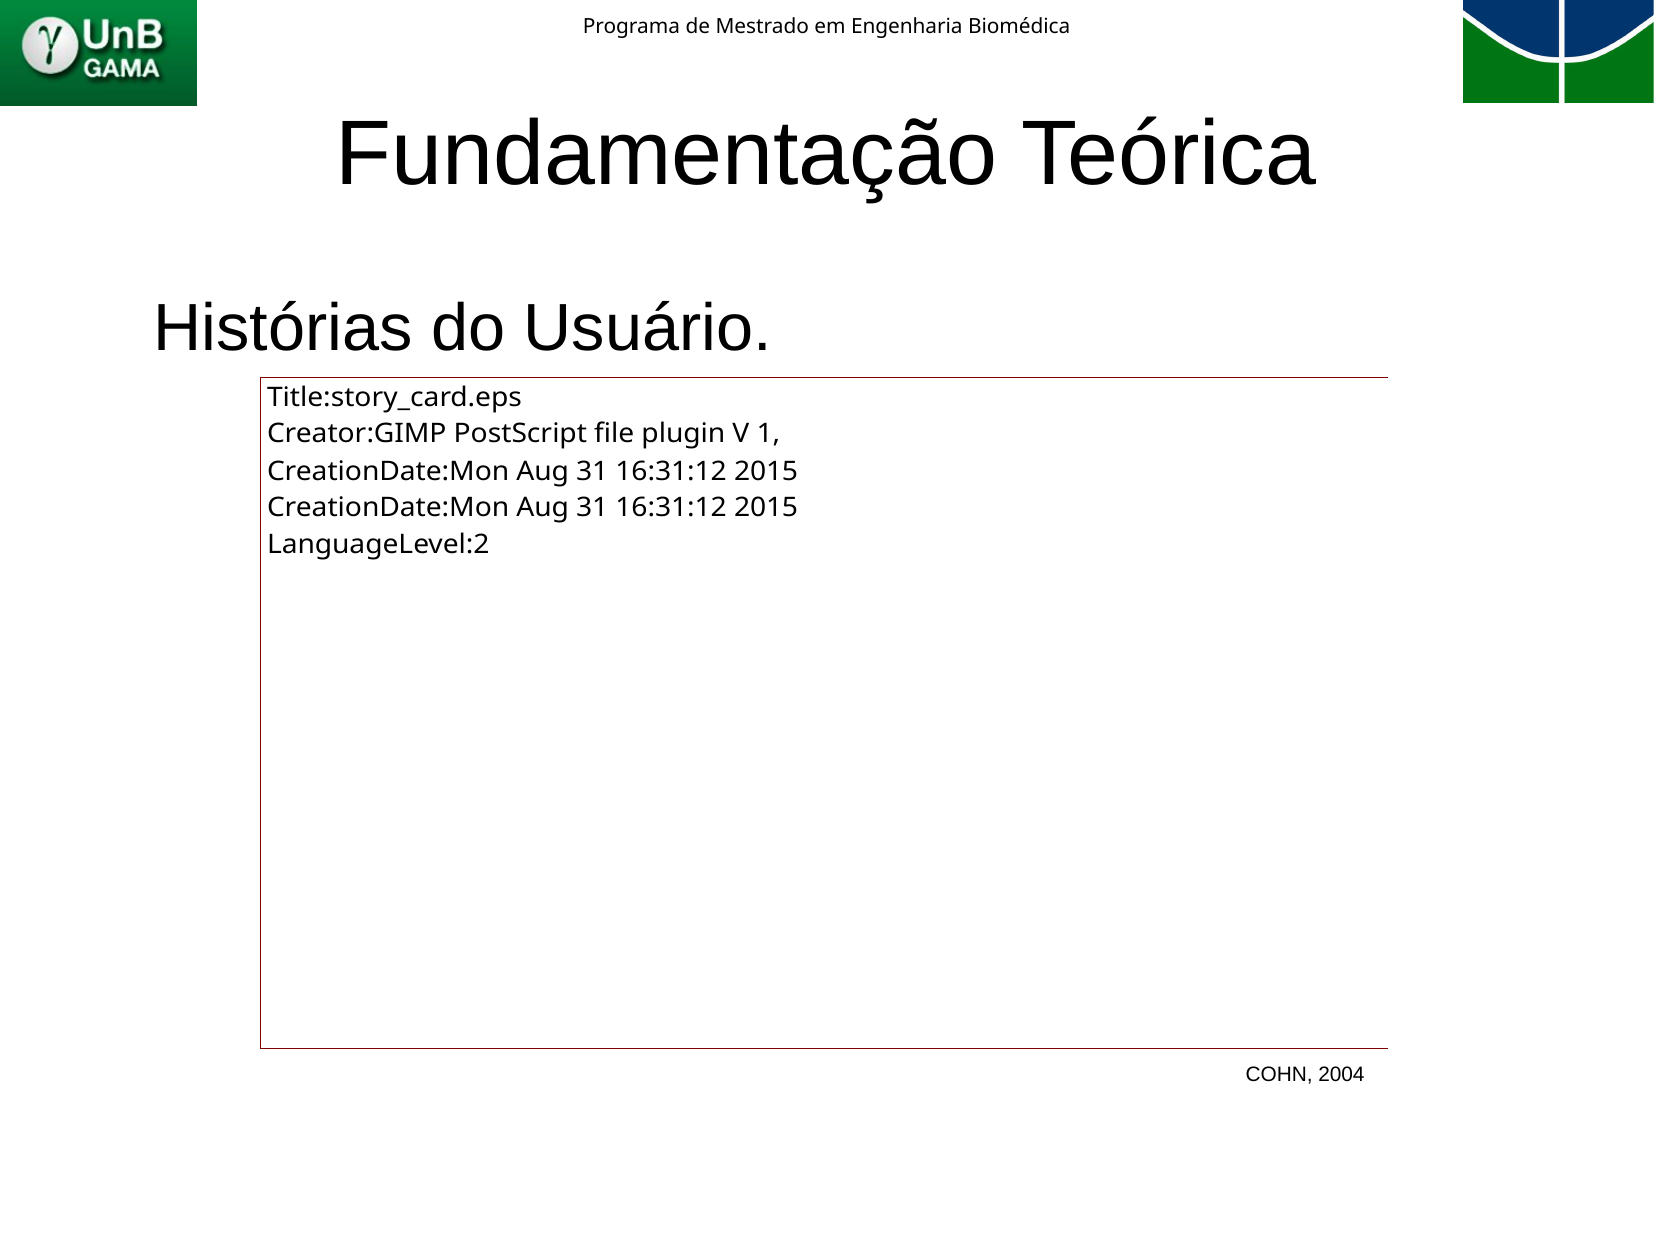

# Fundamentação Teórica
Histórias do Usuário.
COHN, 2004